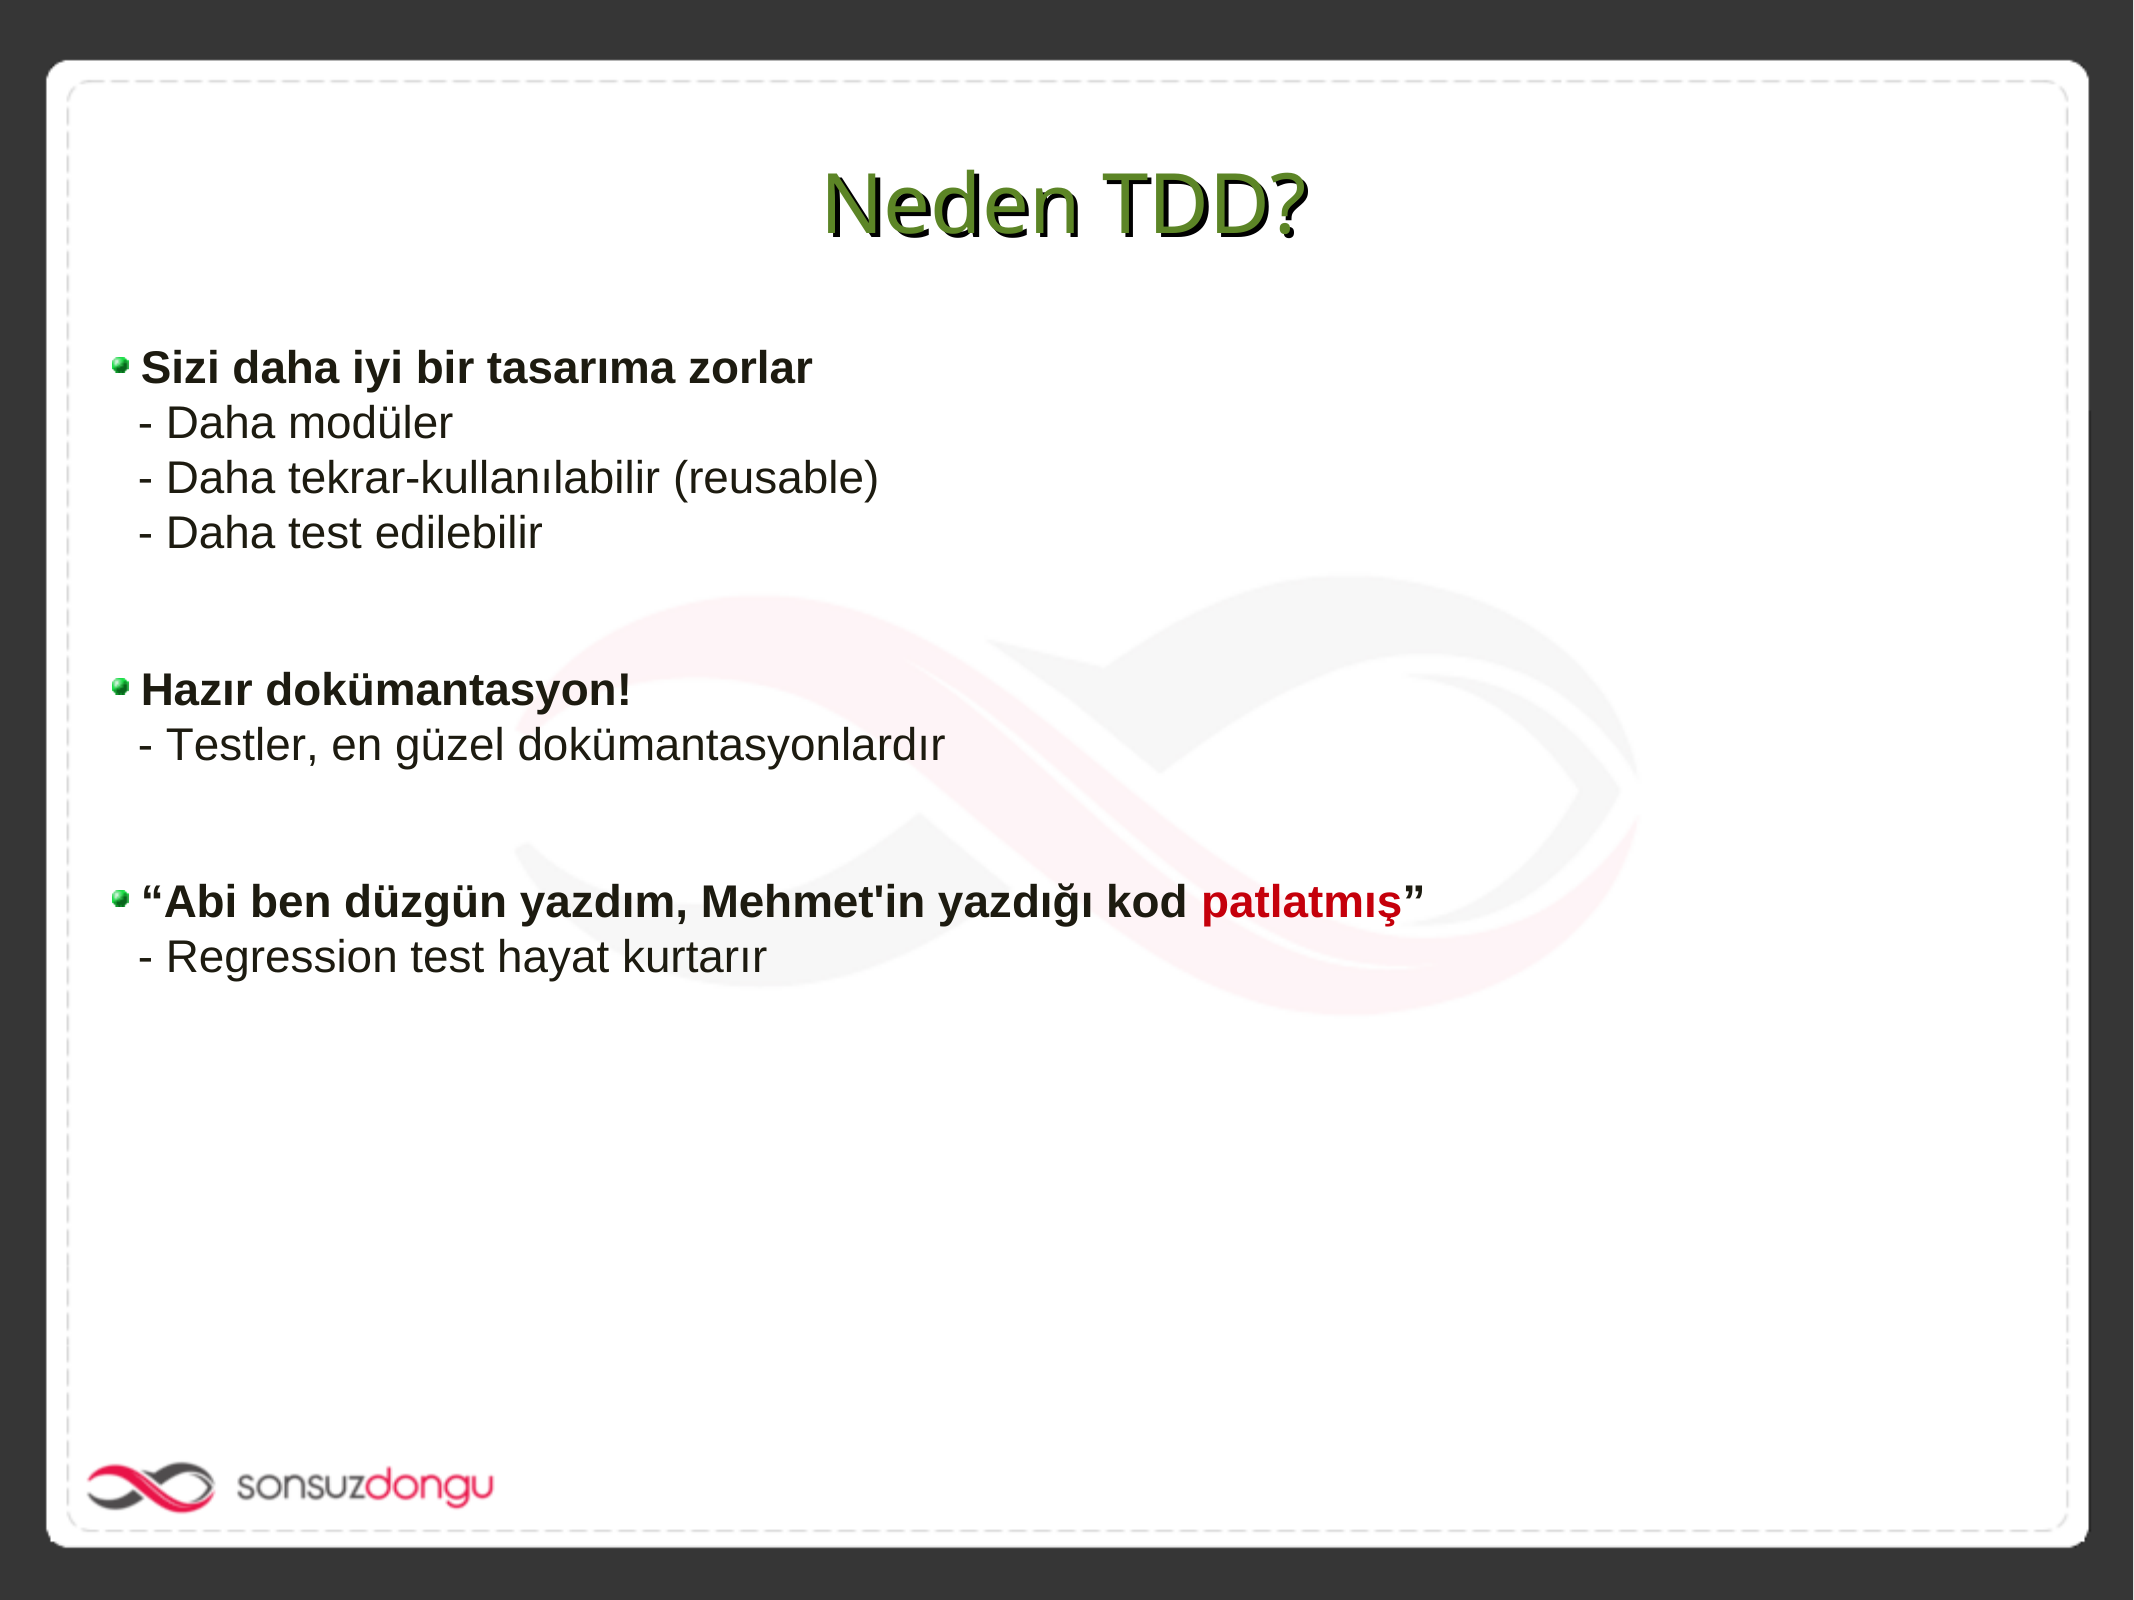

Neden TDD?
 Sizi daha iyi bir tasarıma zorlar
 - Daha modüler
 - Daha tekrar-kullanılabilir (reusable)
 - Daha test edilebilir
 Hazır dokümantasyon!
 - Testler, en güzel dokümantasyonlardır
 “Abi ben düzgün yazdım, Mehmet'in yazdığı kod patlatmış”
 - Regression test hayat kurtarır